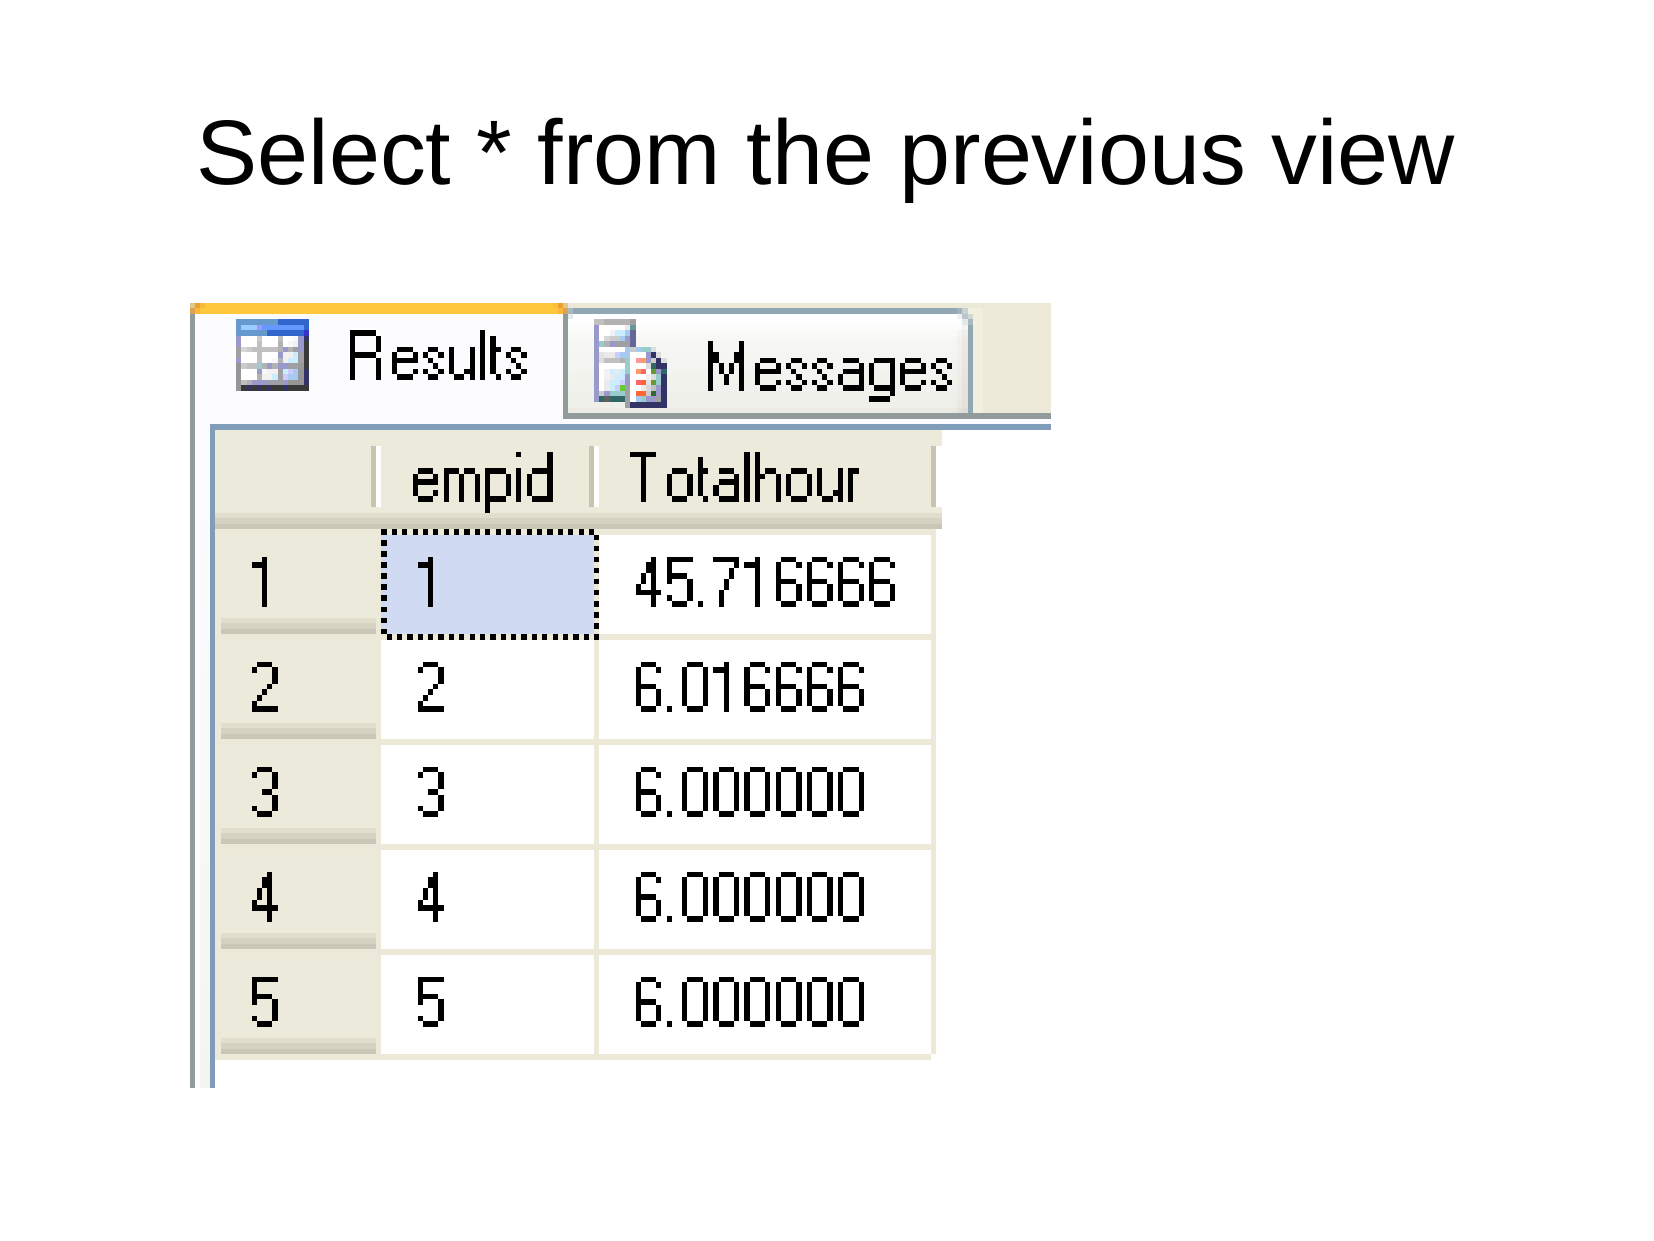

# Select * from the previous view